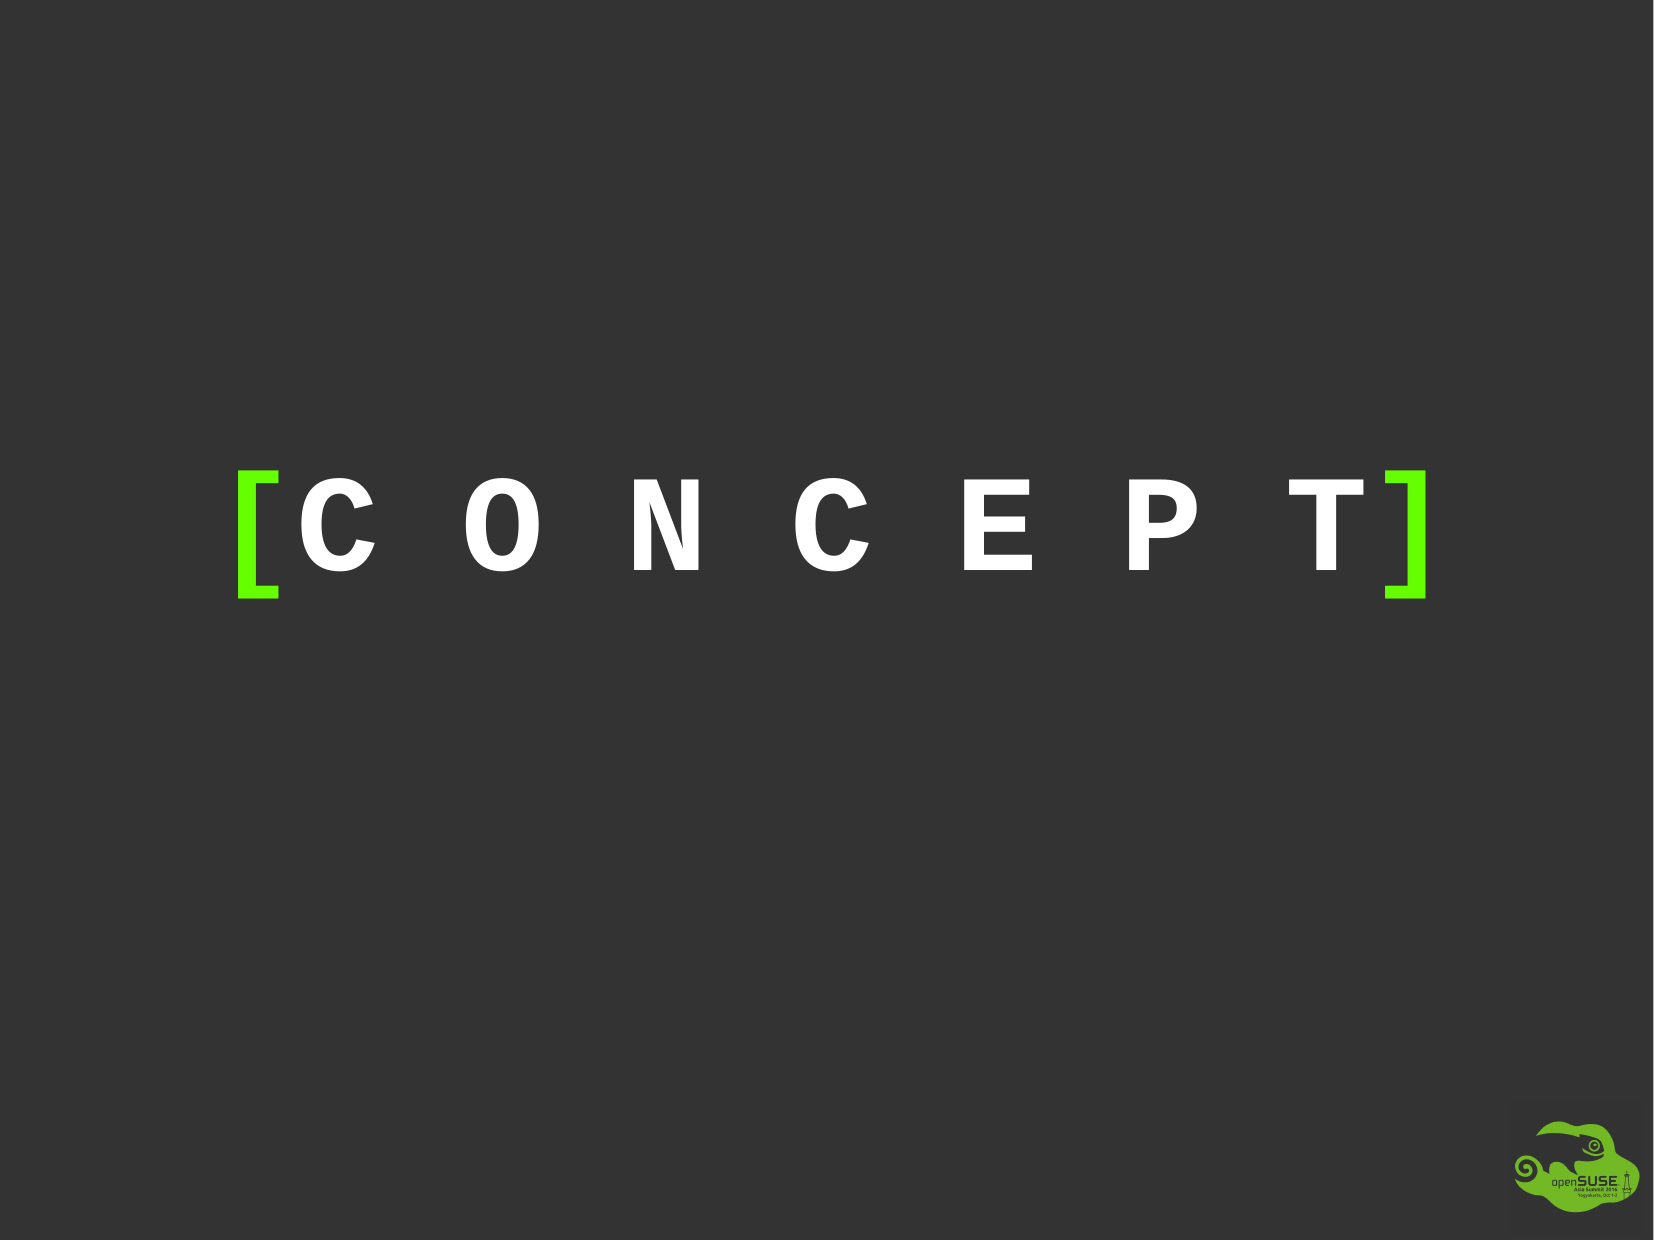

[C O N C E P T]